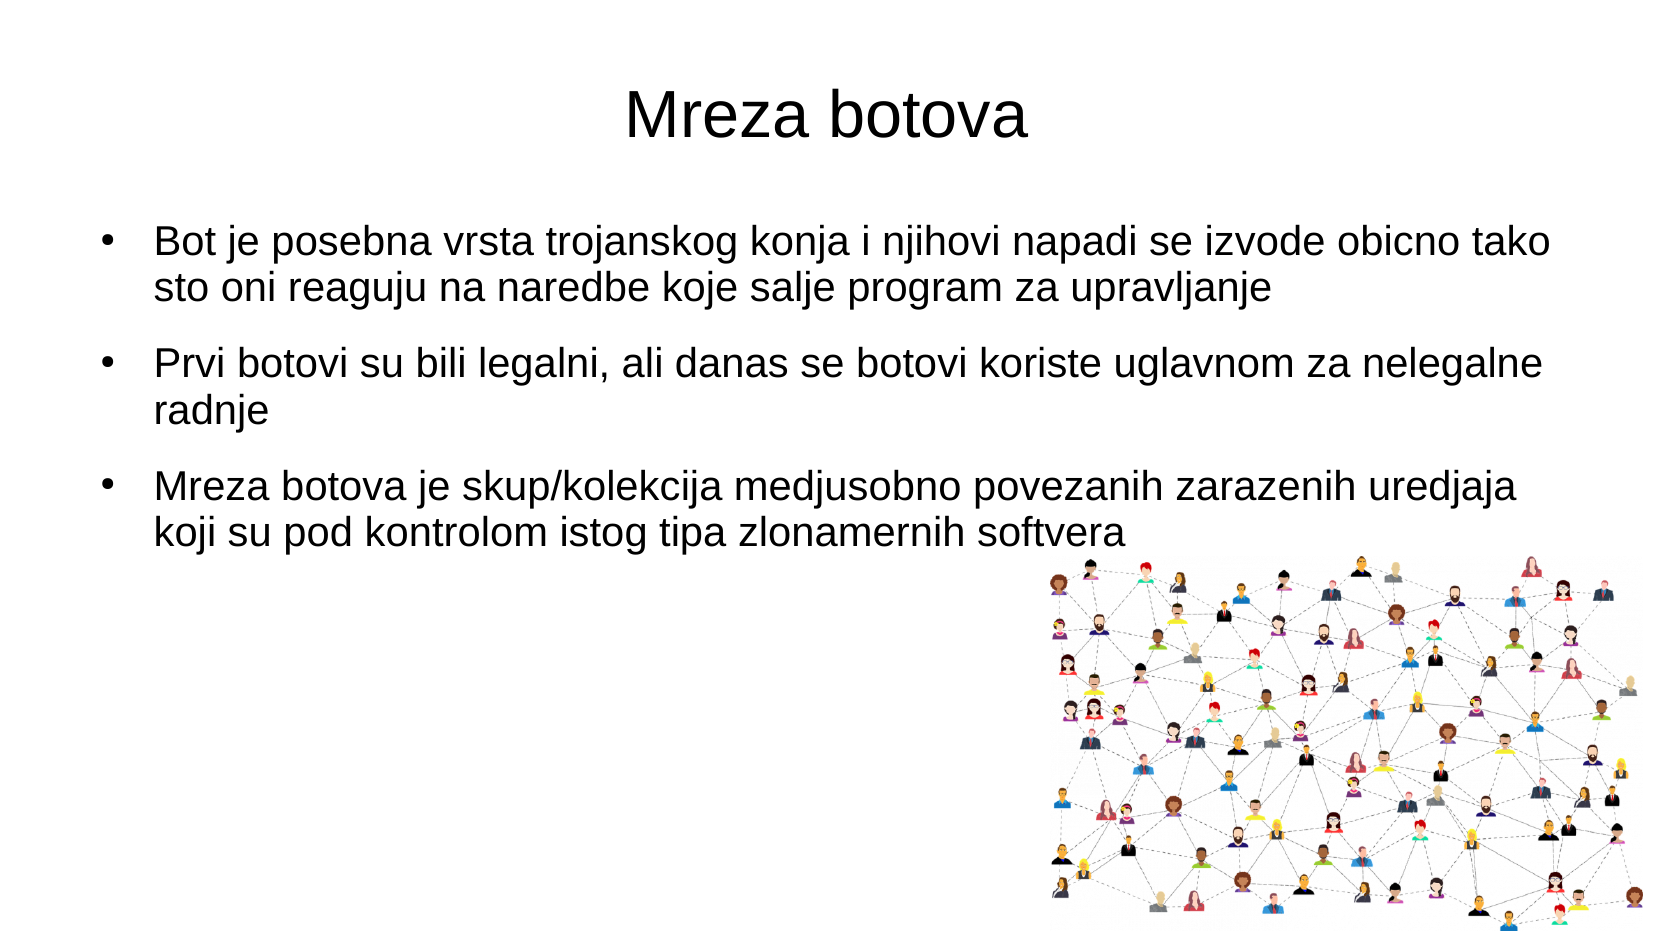

# Mreza botova
Bot je posebna vrsta trojanskog konja i njihovi napadi se izvode obicno tako sto oni reaguju na naredbe koje salje program za upravljanje
Prvi botovi su bili legalni, ali danas se botovi koriste uglavnom za nelegalne radnje
Mreza botova je skup/kolekcija medjusobno povezanih zarazenih uredjaja koji su pod kontrolom istog tipa zlonamernih softvera